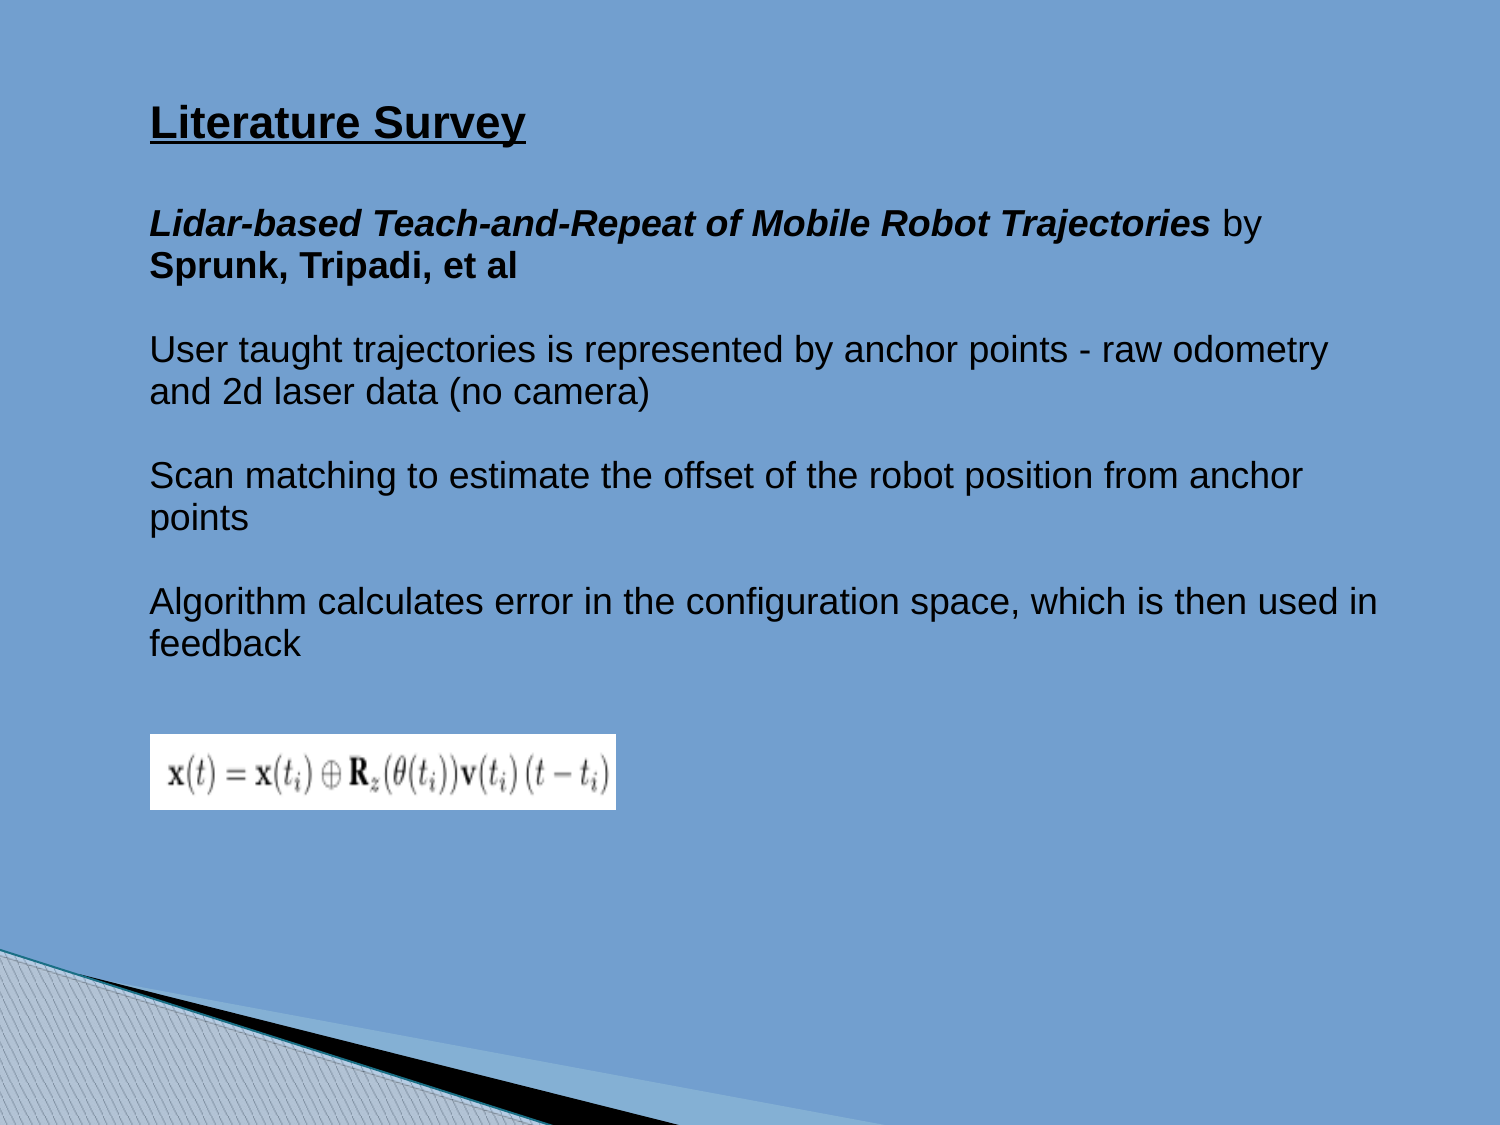

Literature Survey
Lidar-based Teach-and-Repeat of Mobile Robot Trajectories by Sprunk, Tripadi, et al
User taught trajectories is represented by anchor points - raw odometry and 2d laser data (no camera)
Scan matching to estimate the offset of the robot position from anchor points
Algorithm calculates error in the configuration space, which is then used in feedback